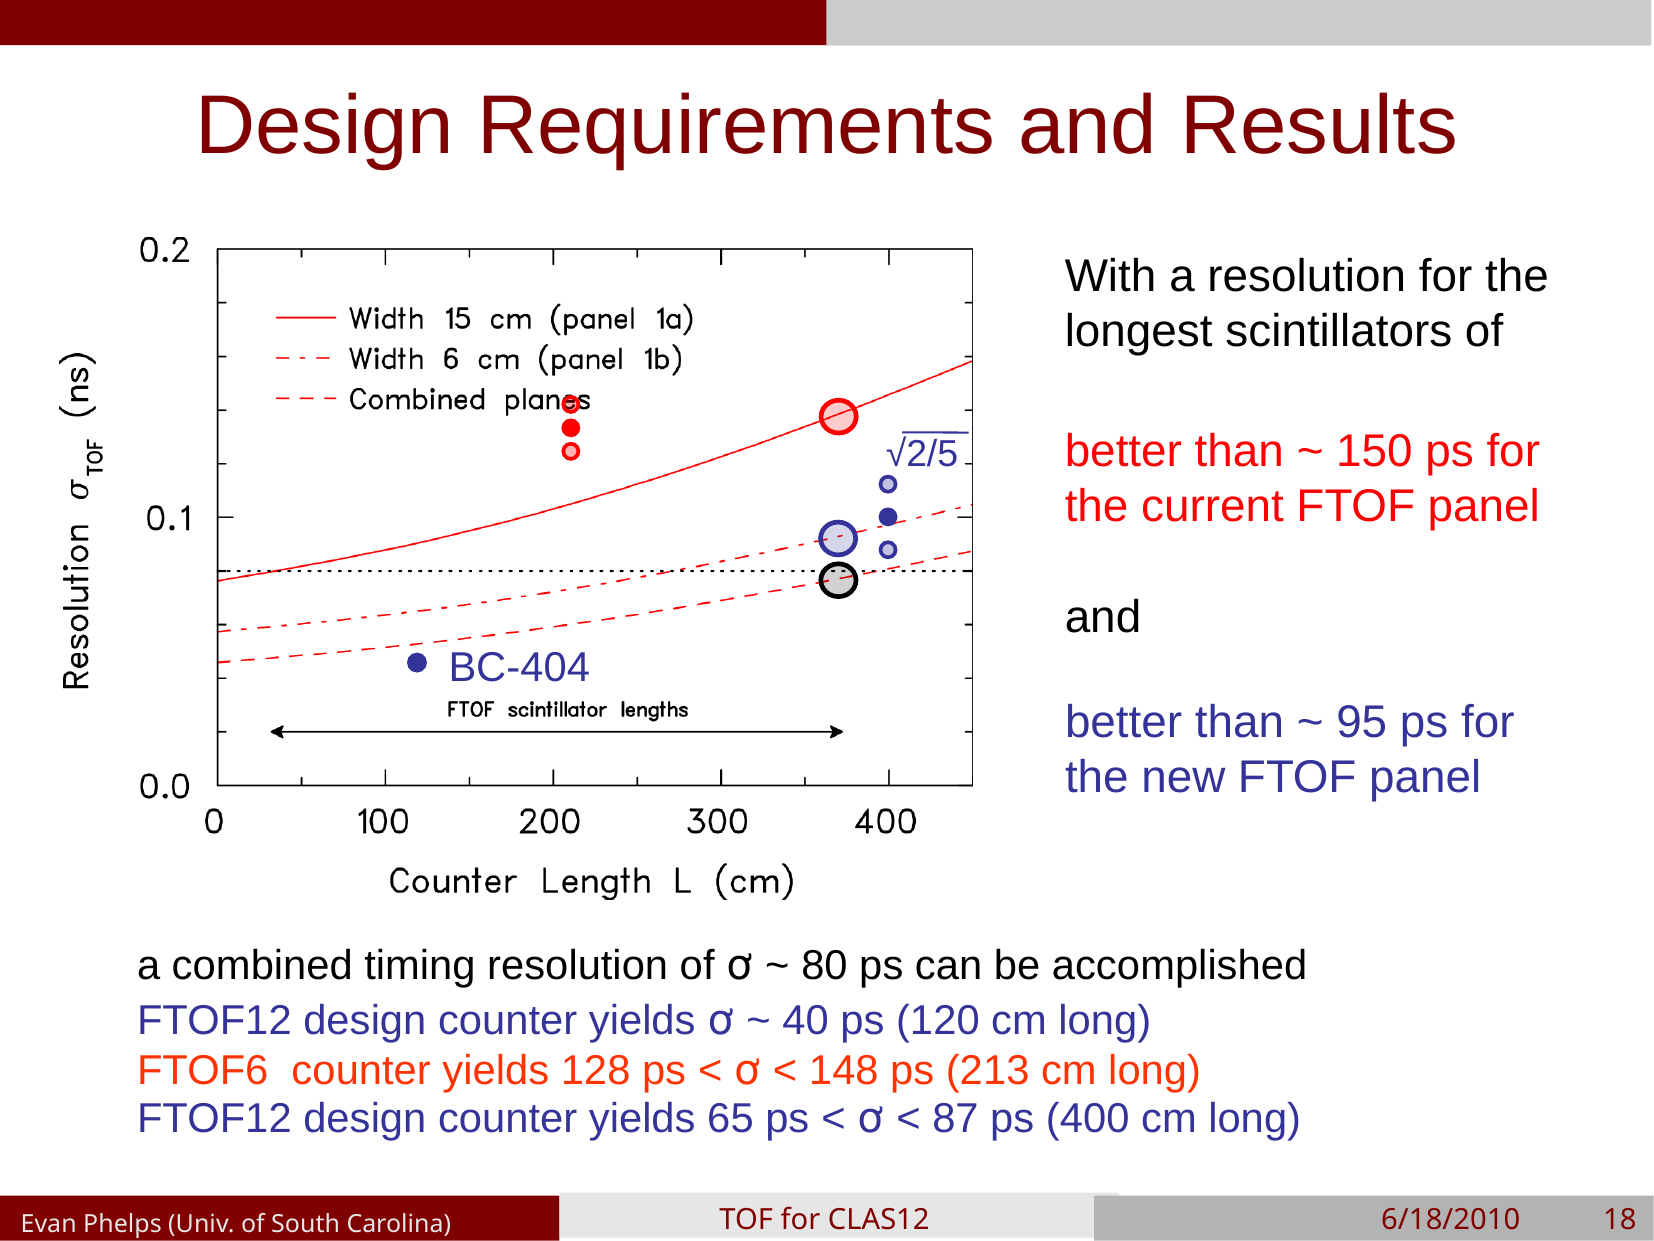

# Design Requirements and Results
With a resolution for the longest scintillators of
better than ~ 150 ps for the current FTOF panel
√2/5
and
BC-404
better than ~ 95 ps for the new FTOF panel
a combined timing resolution of ơ ~ 80 ps can be accomplished
FTOF12 design counter yields ơ ~ 40 ps (120 cm long)
FTOF6 counter yields 128 ps < ơ < 148 ps (213 cm long)
FTOF12 design counter yields 65 ps < ơ < 87 ps (400 cm long)
TOF for CLAS12
18